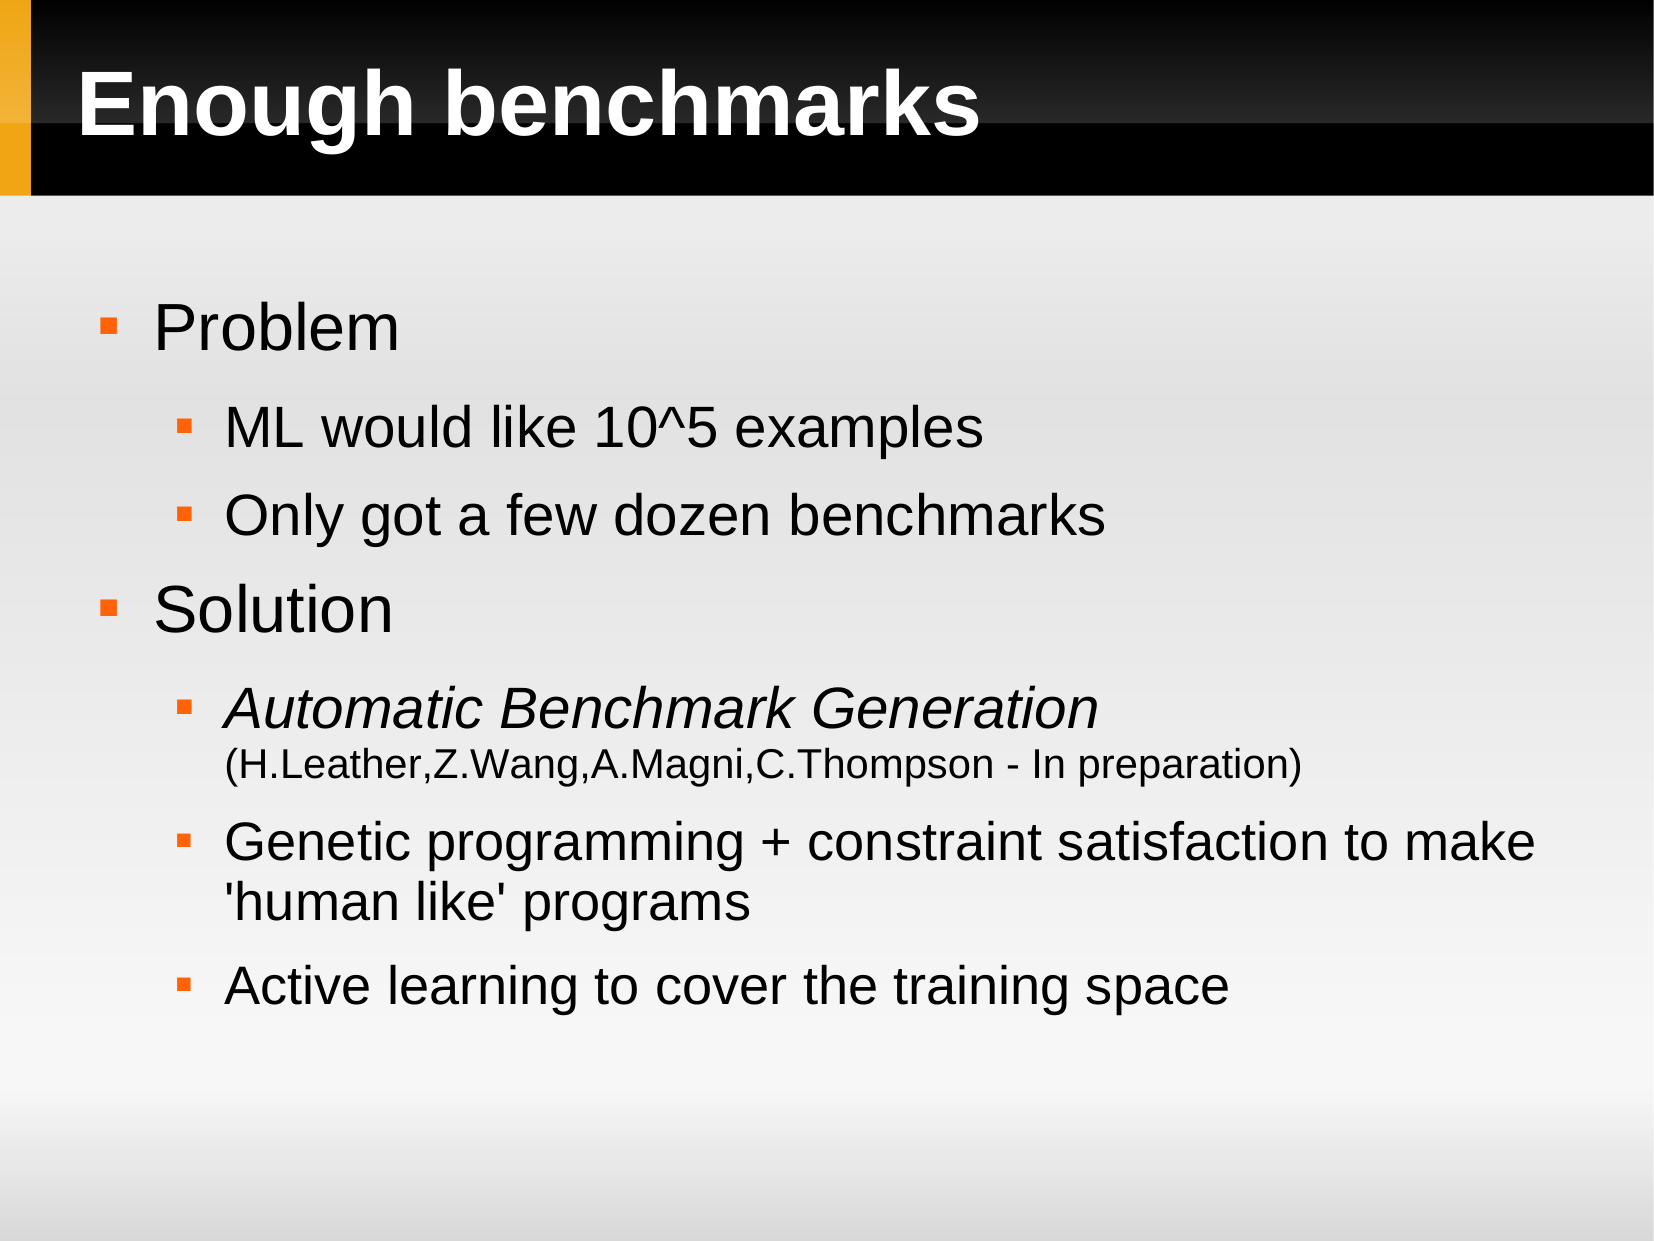

# Enough benchmarks
Problem
ML would like 10^5 examples
Only got a few dozen benchmarks
Solution
Automatic Benchmark Generation 	(H.Leather,Z.Wang,A.Magni,C.Thompson - In preparation)
Genetic programming + constraint satisfaction to make 'human like' programs
Active learning to cover the training space